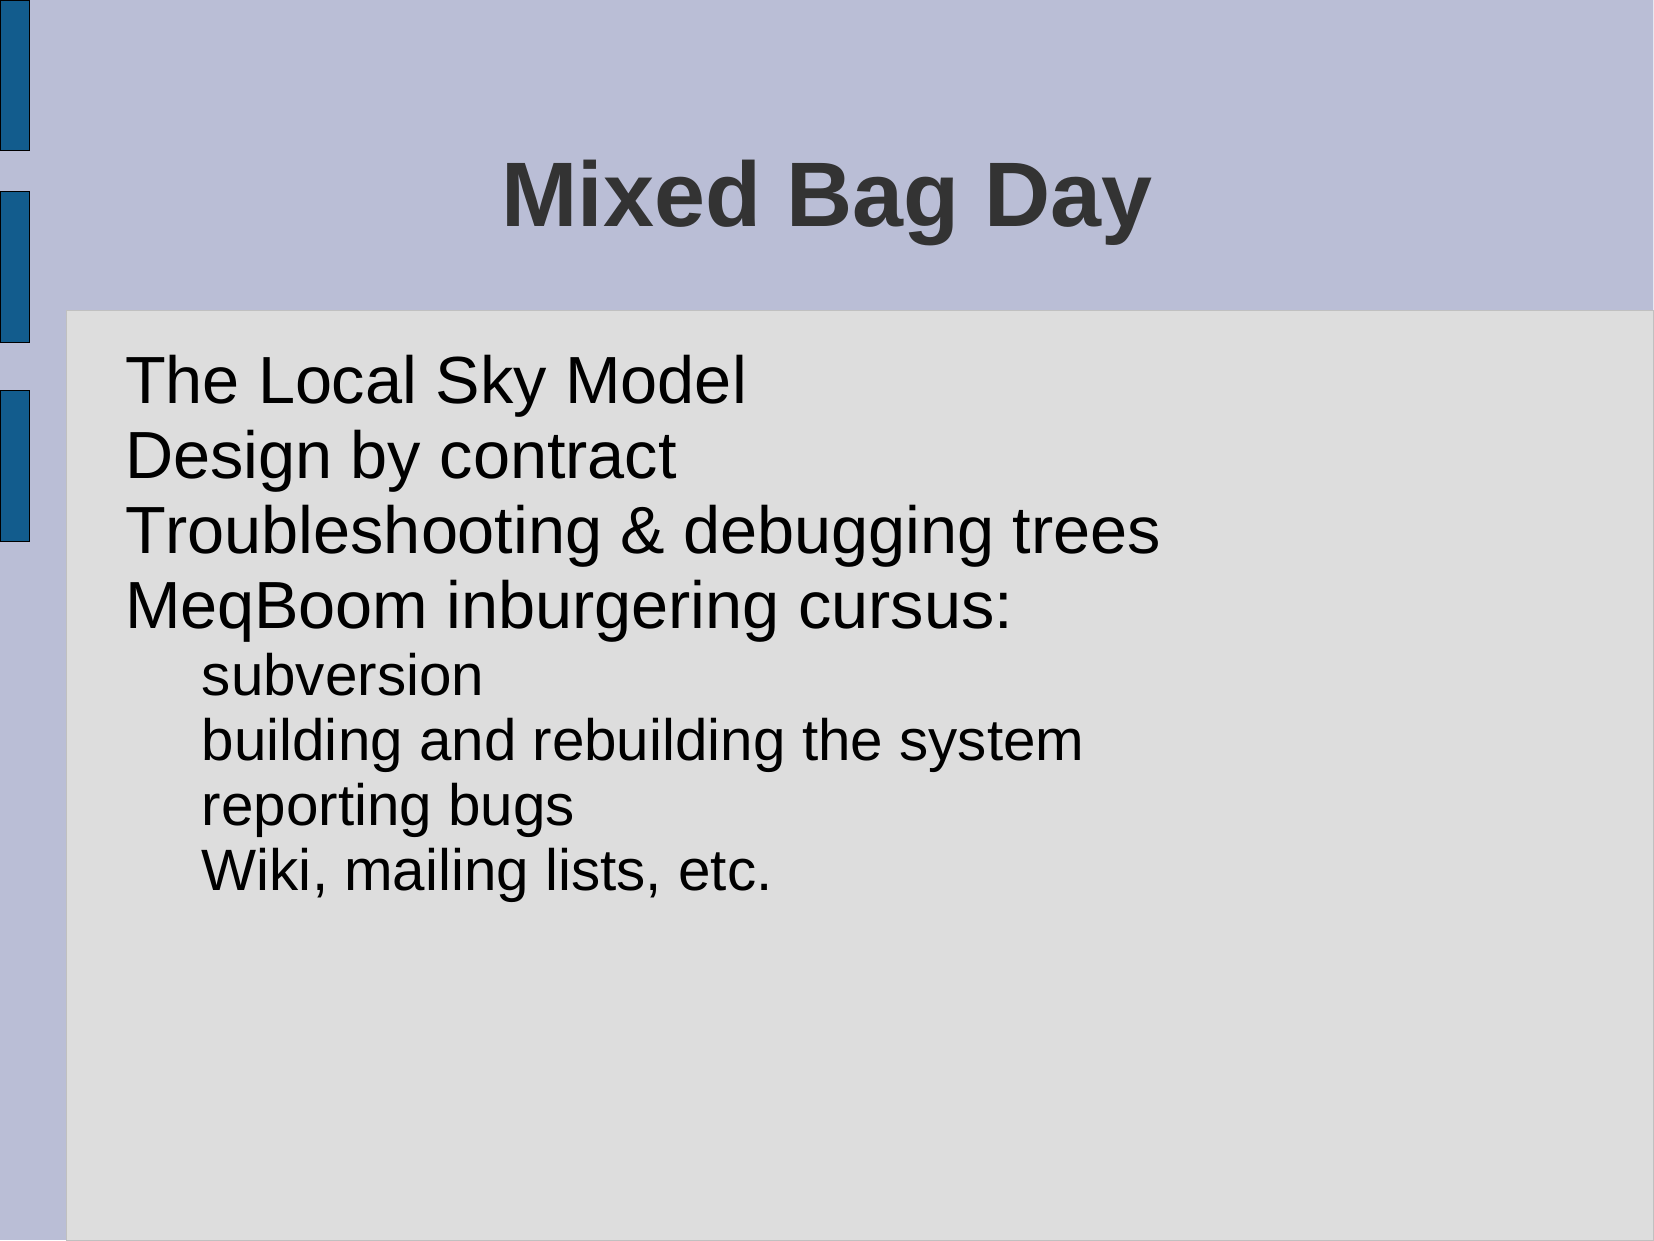

# Mixed Bag Day
The Local Sky Model
Design by contract
Troubleshooting & debugging trees
MeqBoom inburgering cursus:
subversion
building and rebuilding the system
reporting bugs
Wiki, mailing lists, etc.